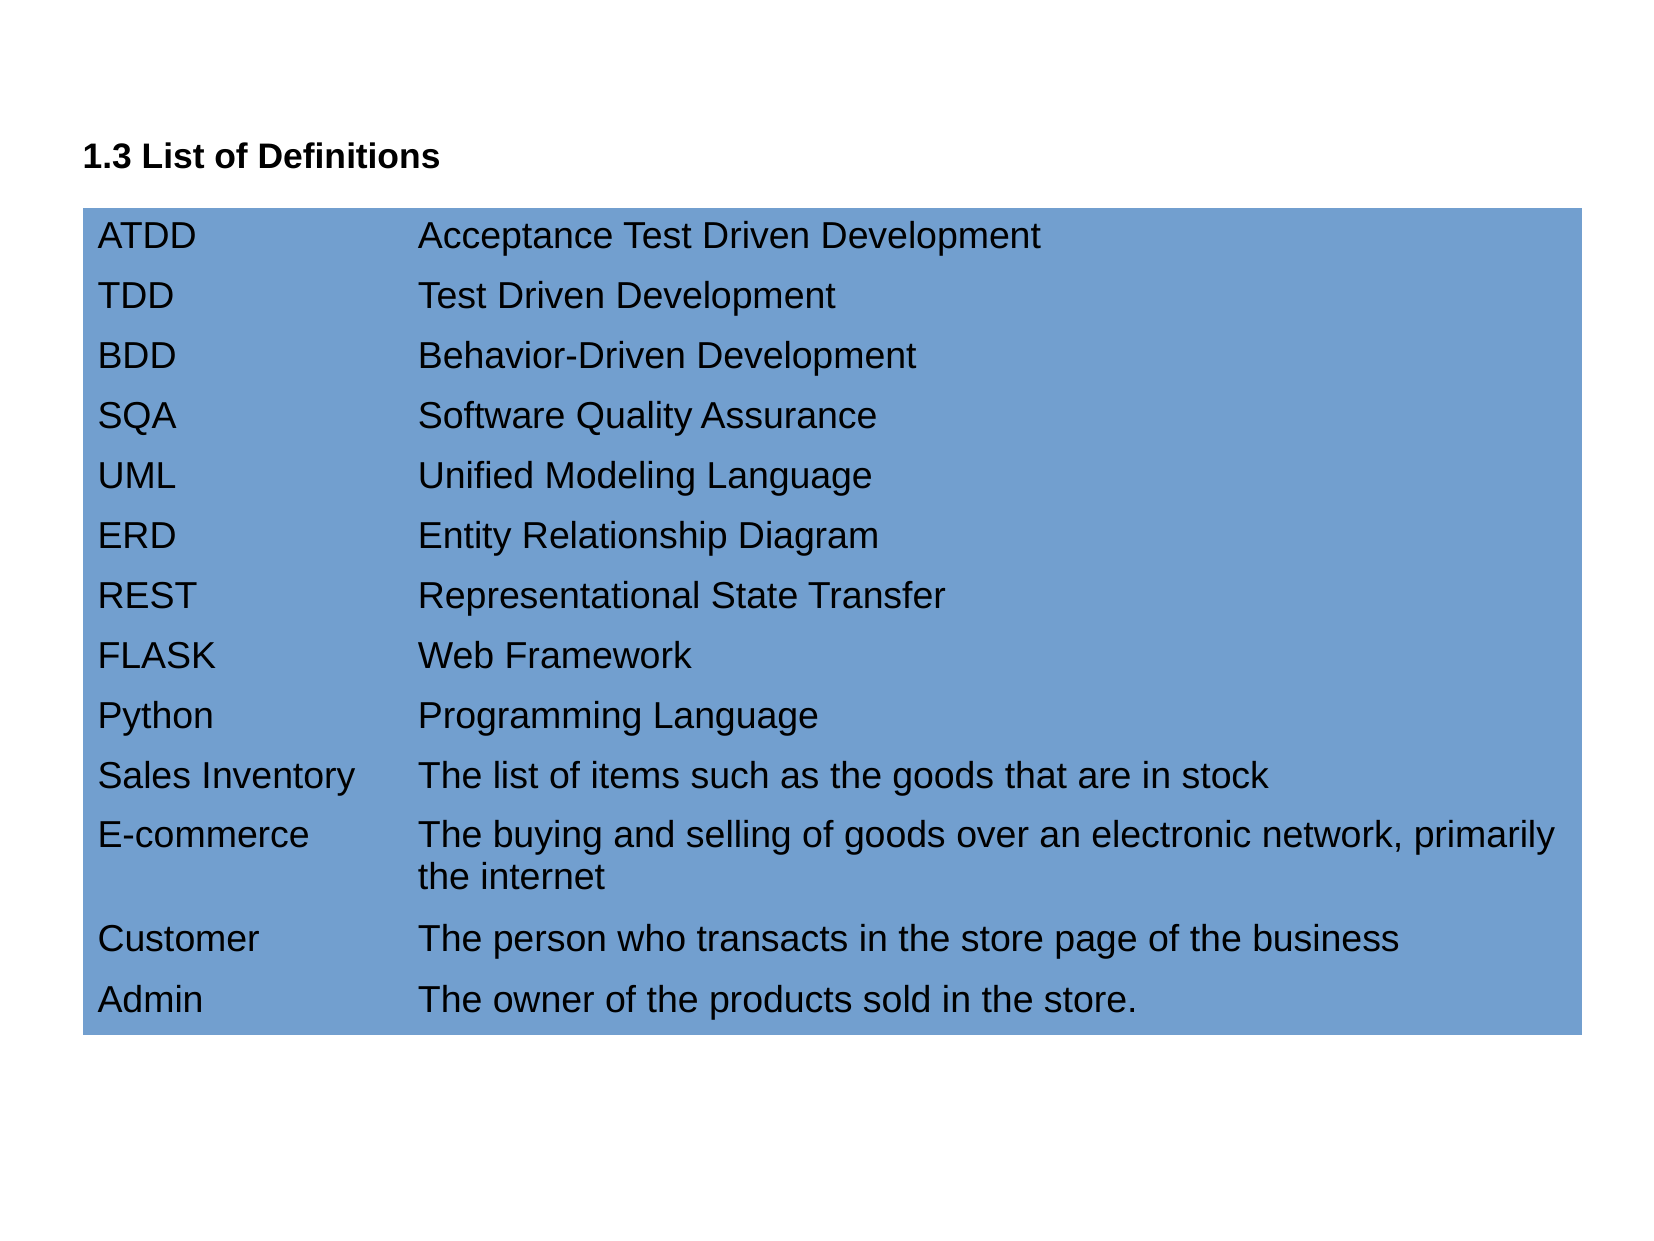

# 1.3 List of Definitions
| ATDD | Acceptance Test Driven Development |
| --- | --- |
| TDD | Test Driven Development |
| BDD | Behavior-Driven Development |
| SQA | Software Quality Assurance |
| UML | Unified Modeling Language |
| ERD | Entity Relationship Diagram |
| REST | Representational State Transfer |
| FLASK | Web Framework |
| Python | Programming Language |
| Sales Inventory | The list of items such as the goods that are in stock |
| E-commerce | The buying and selling of goods over an electronic network, primarily the internet |
| Customer | The person who transacts in the store page of the business |
| Admin | The owner of the products sold in the store. |